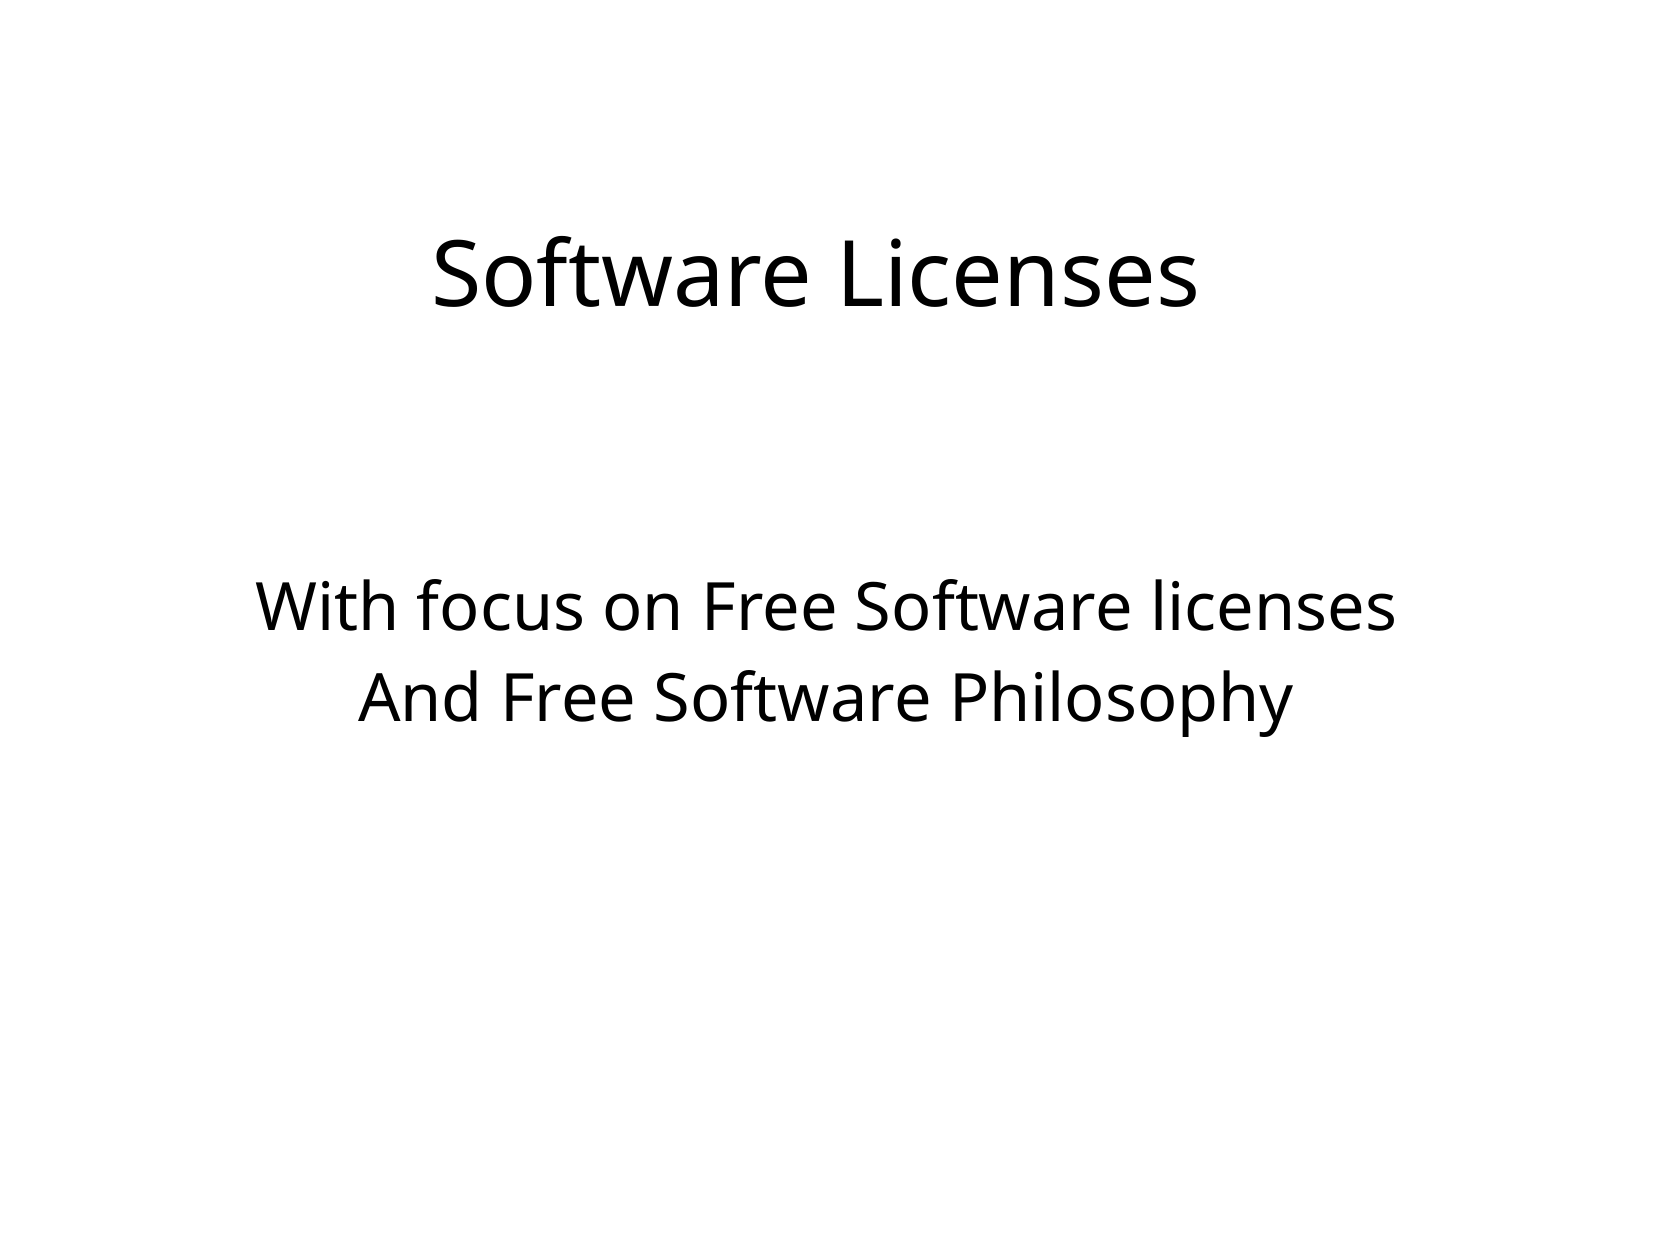

# Software Licenses
With focus on Free Software licenses
And Free Software Philosophy